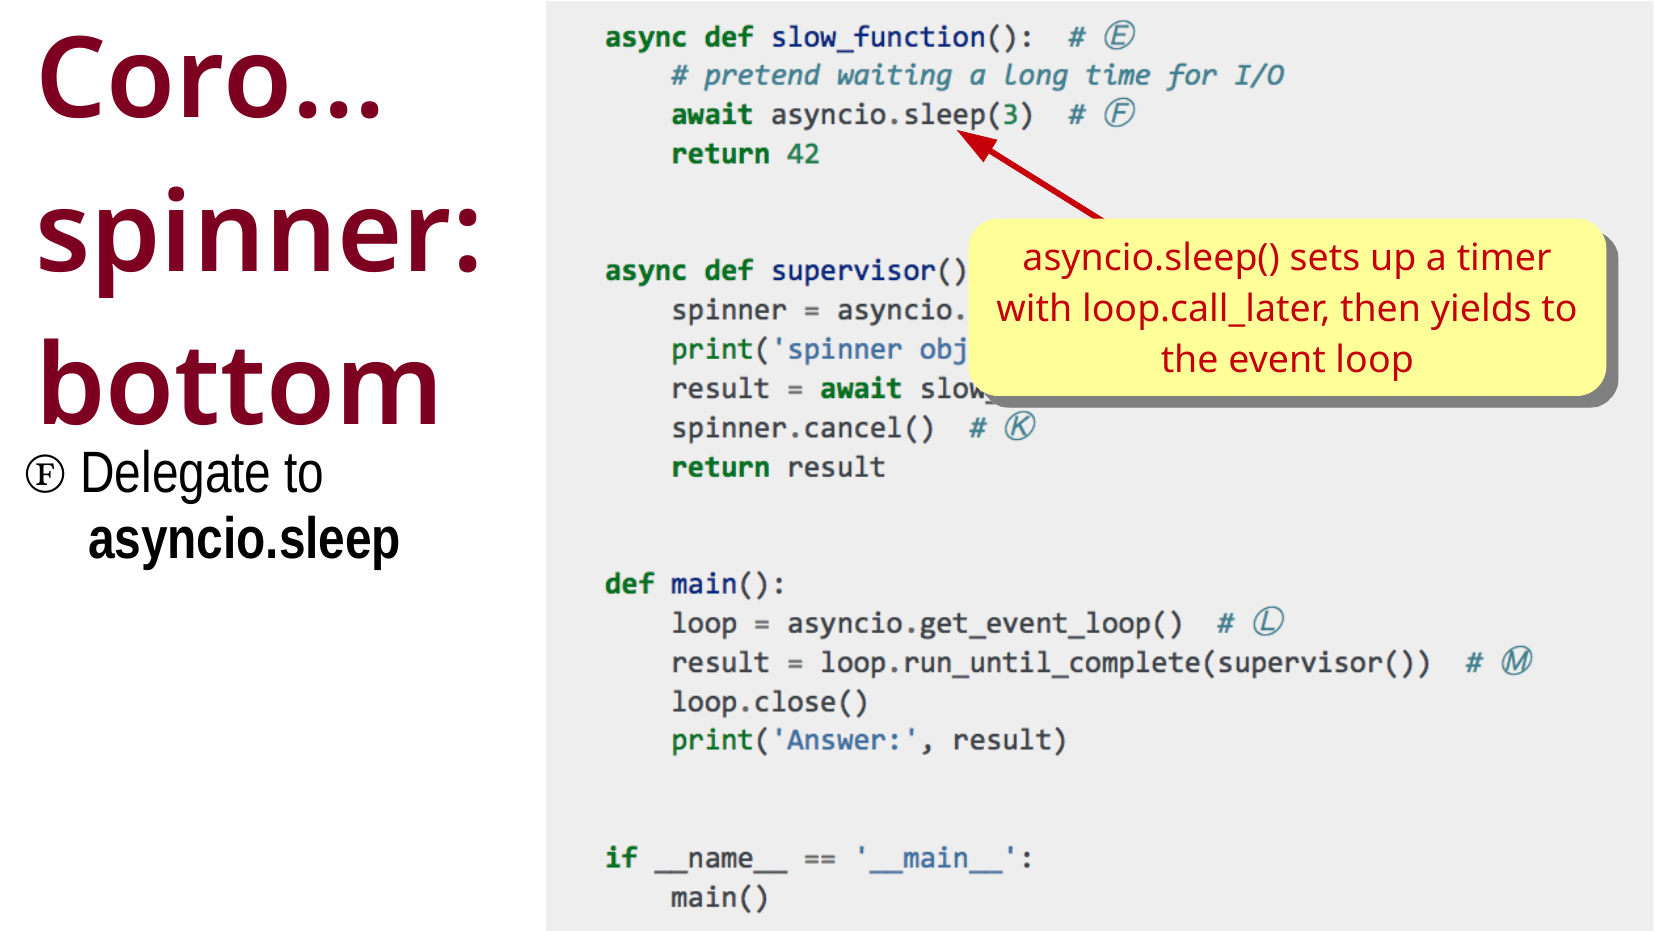

# Coro... spinner: bottom
asyncio.sleep() sets up a timer with loop.call_later, then yields to the event loop
Ⓕ Delegate to asyncio.sleep